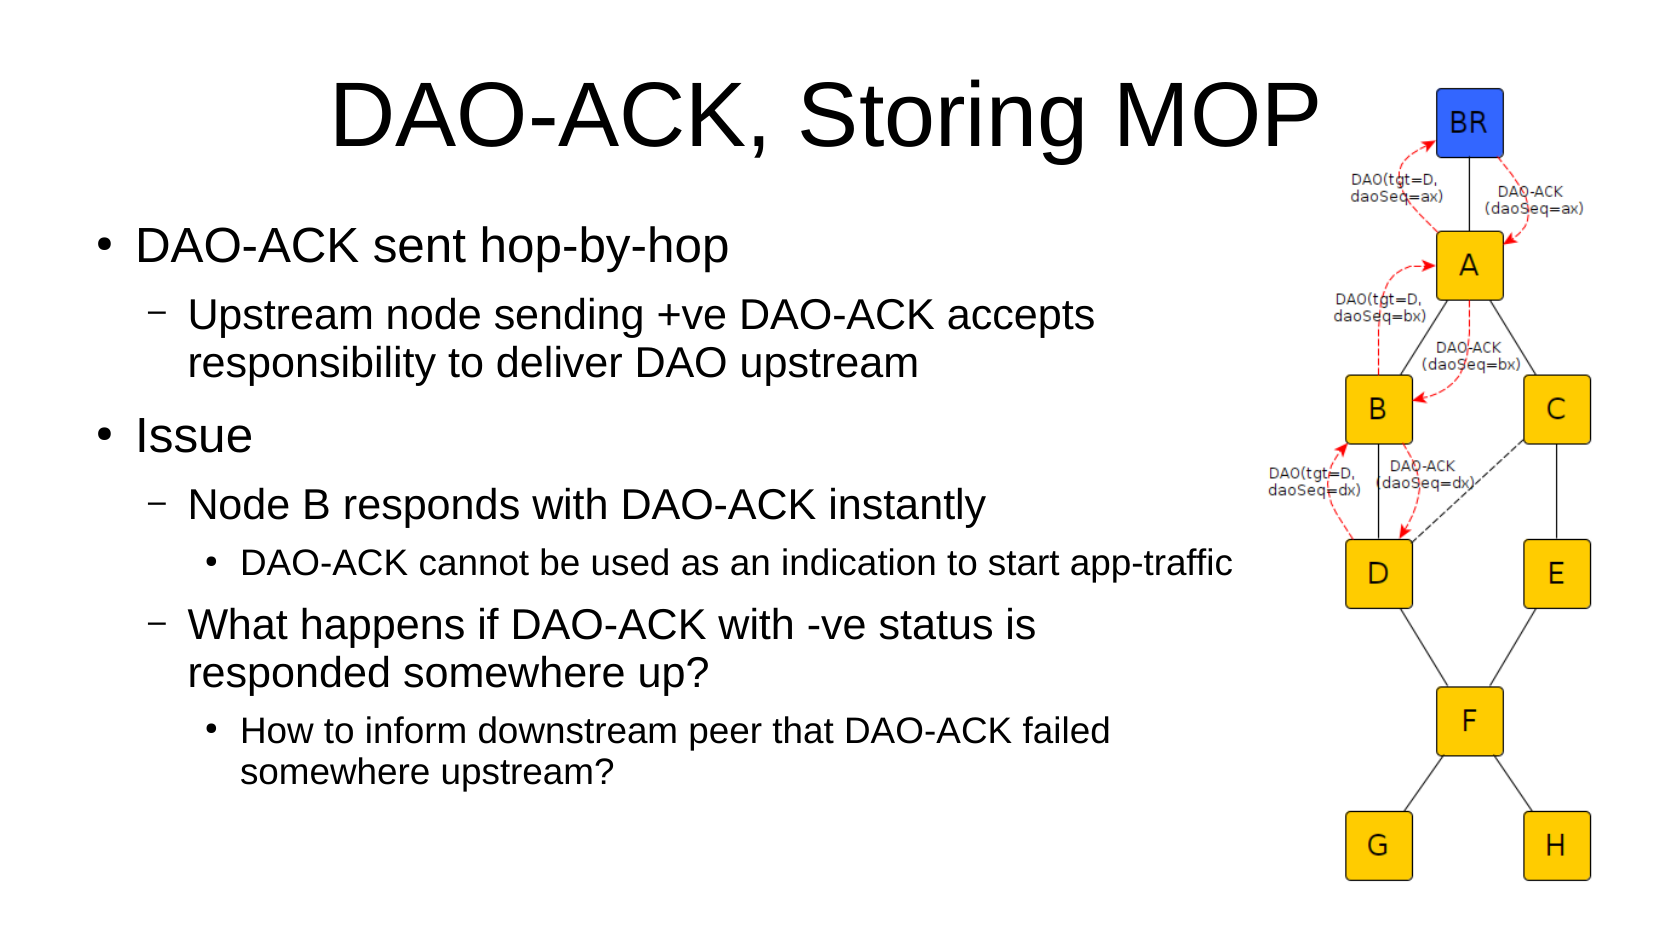

# DAO-ACK, Storing MOP
DAO-ACK sent hop-by-hop
Upstream node sending +ve DAO-ACK accepts responsibility to deliver DAO upstream
Issue
Node B responds with DAO-ACK instantly
DAO-ACK cannot be used as an indication to start app-traffic
What happens if DAO-ACK with -ve status is responded somewhere up?
How to inform downstream peer that DAO-ACK failed somewhere upstream?